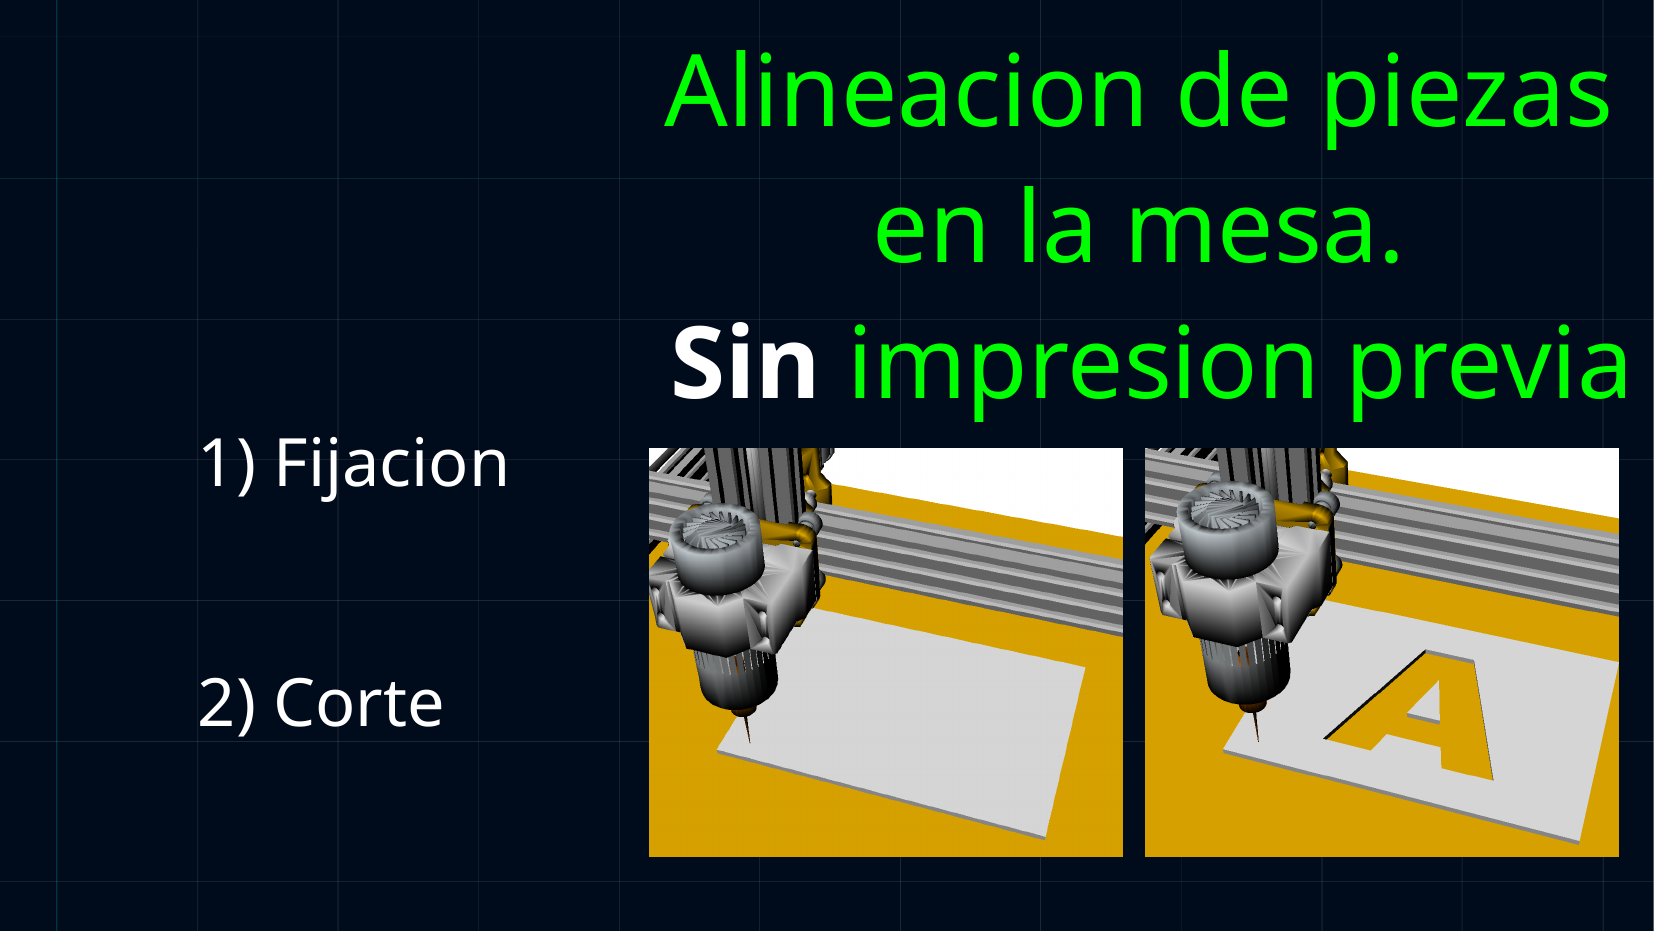

Alineacion de piezas
en la mesa.
Sin impresion previa
 Fijacion
 Corte